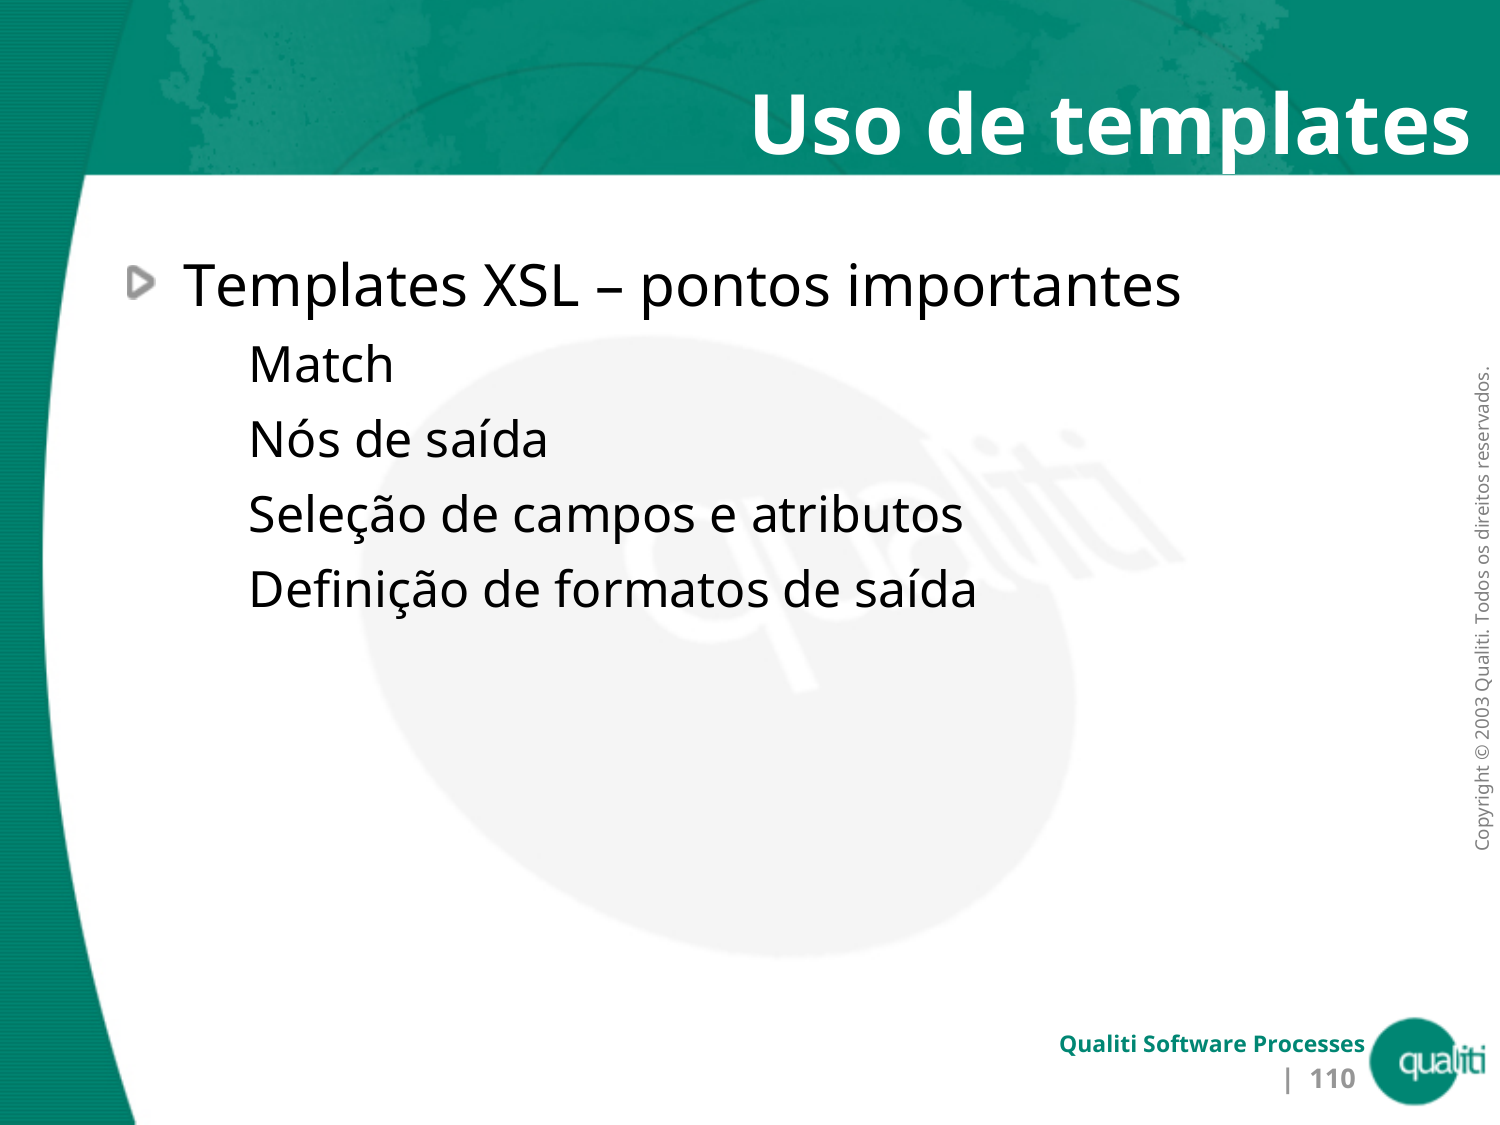

# Uso de templates
Templates XSL – pontos importantes
Match
Nós de saída
Seleção de campos e atributos
Definição de formatos de saída